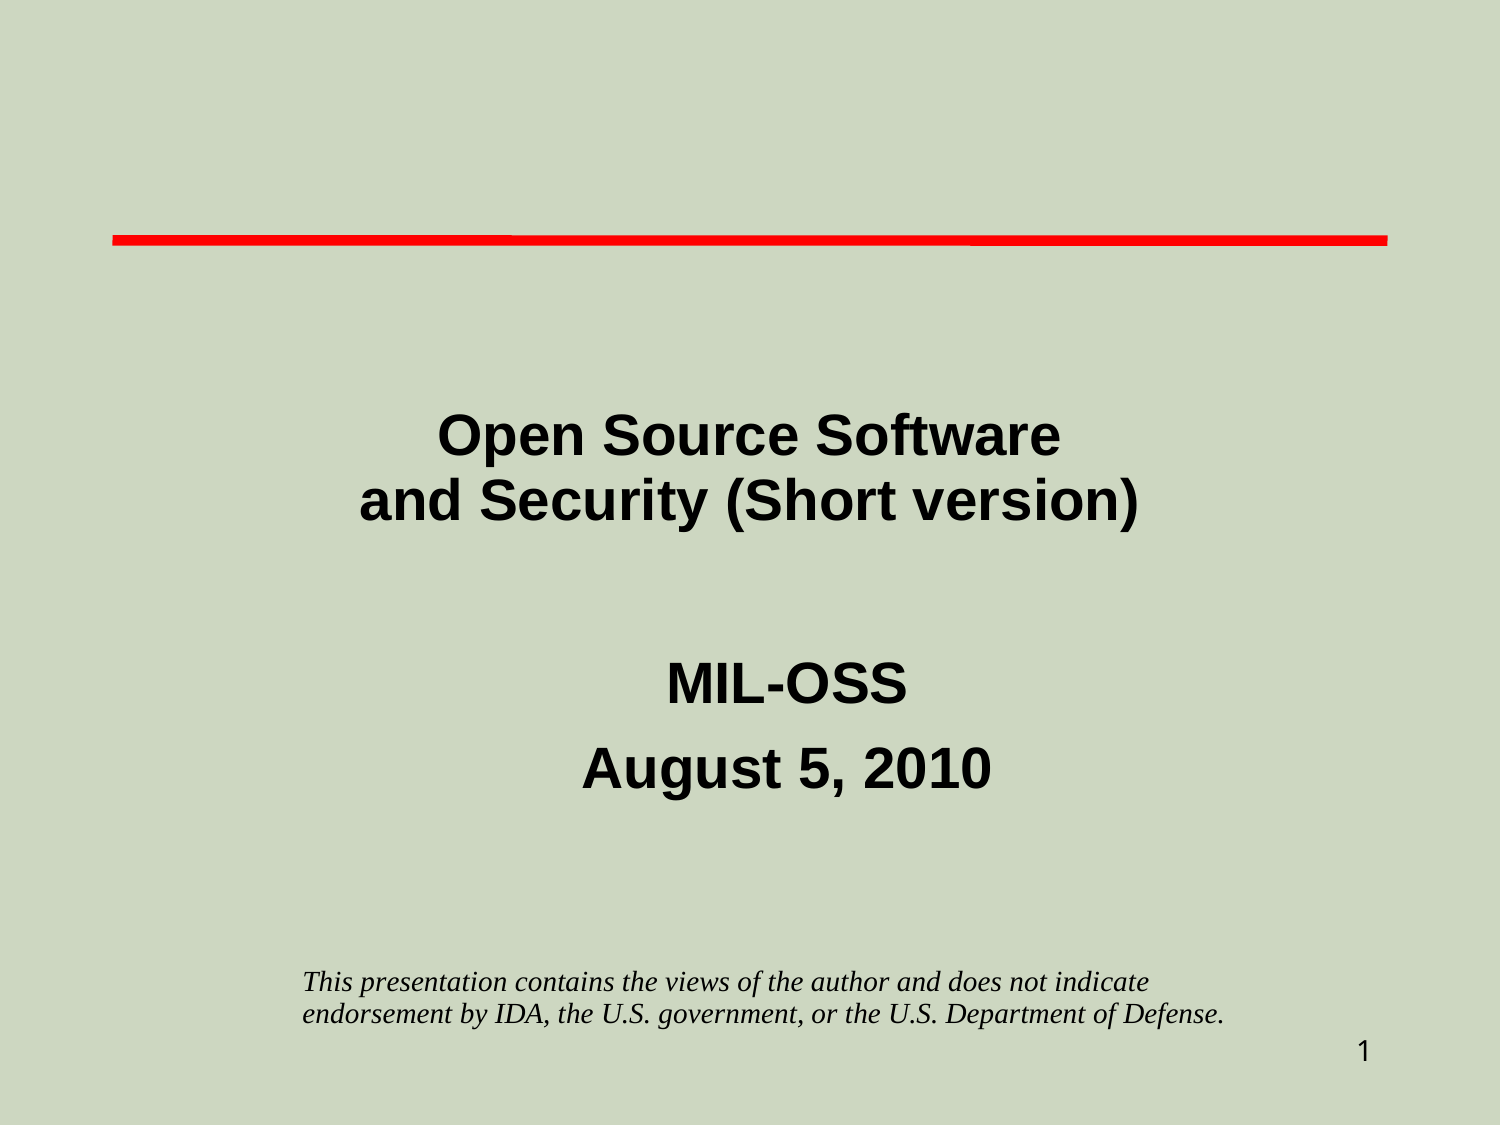

# Open Source Software and Security (Short version)
MIL-OSS
August 5, 2010
This presentation contains the views of the author and does not indicate endorsement by IDA, the U.S. government, or the U.S. Department of Defense.